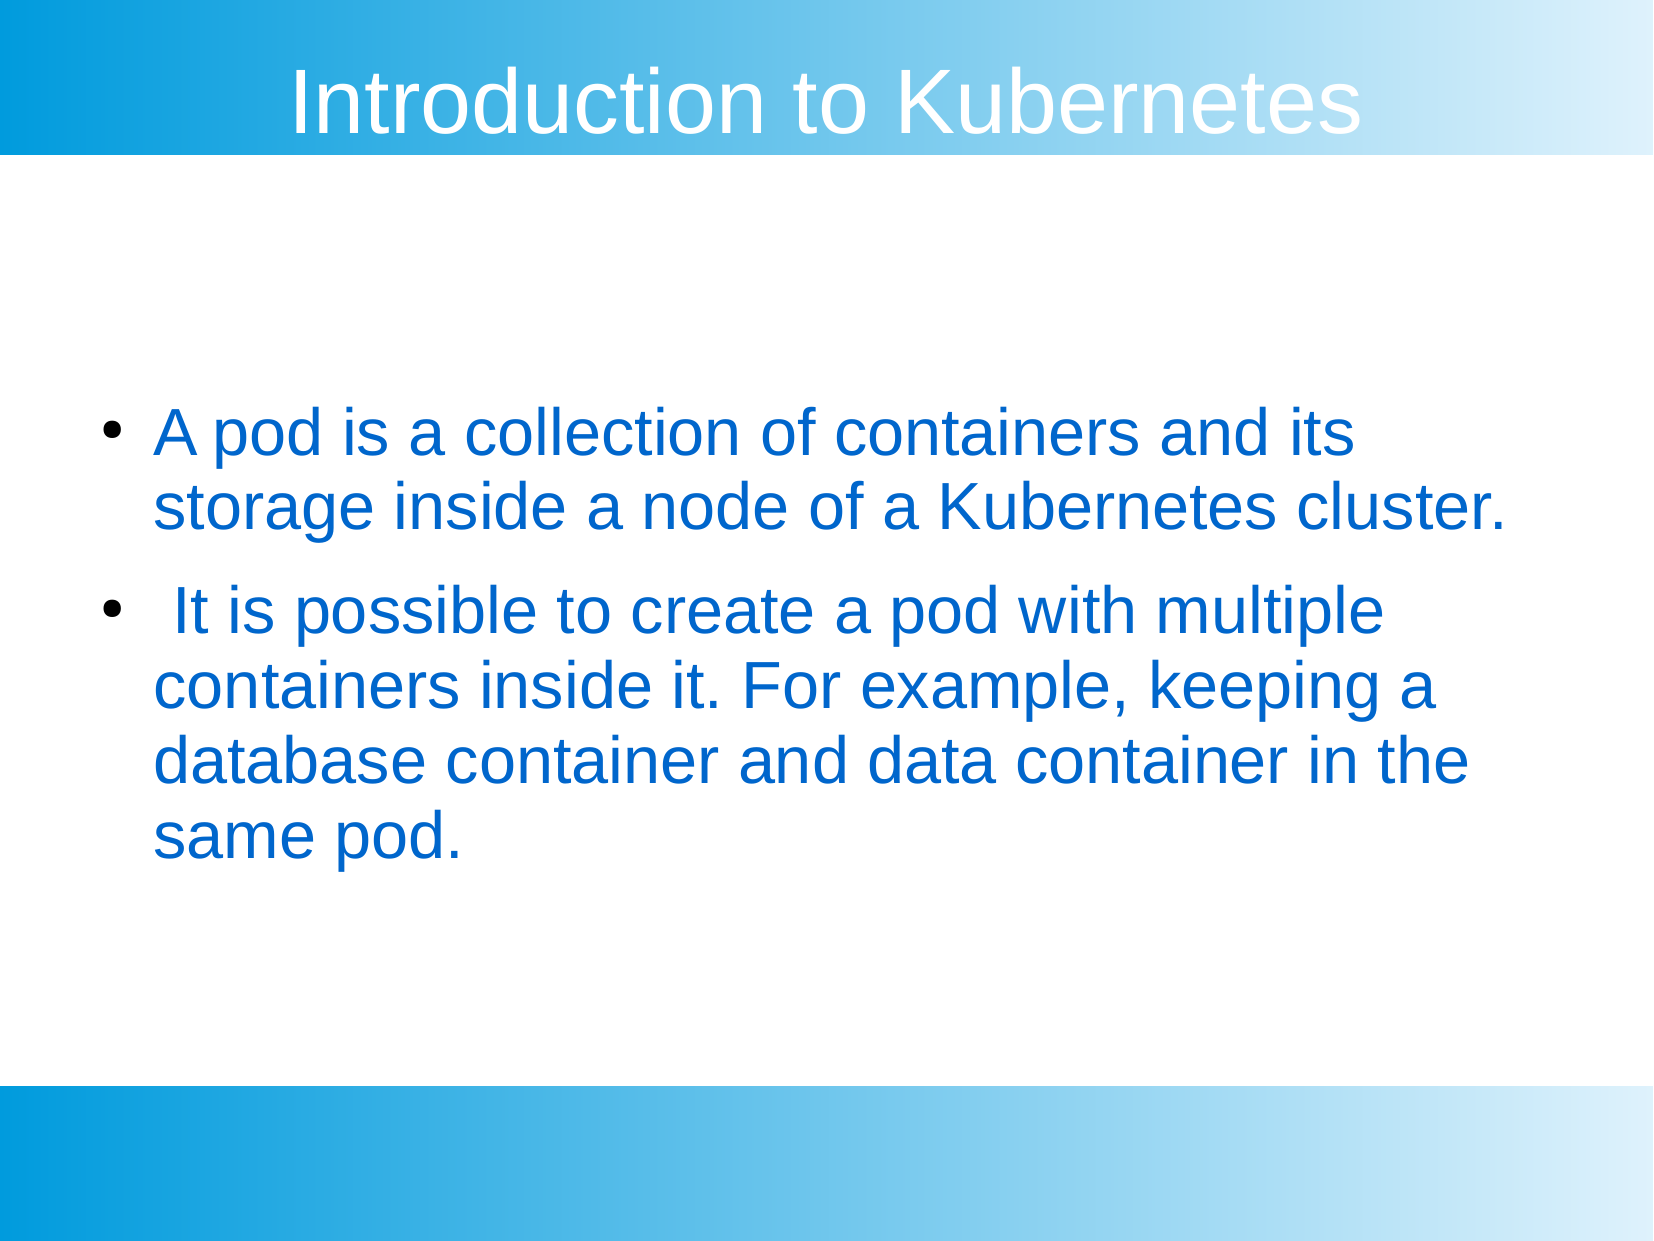

# Introduction to Kubernetes
A pod is a collection of containers and its storage inside a node of a Kubernetes cluster.
 It is possible to create a pod with multiple containers inside it. For example, keeping a database container and data container in the same pod.